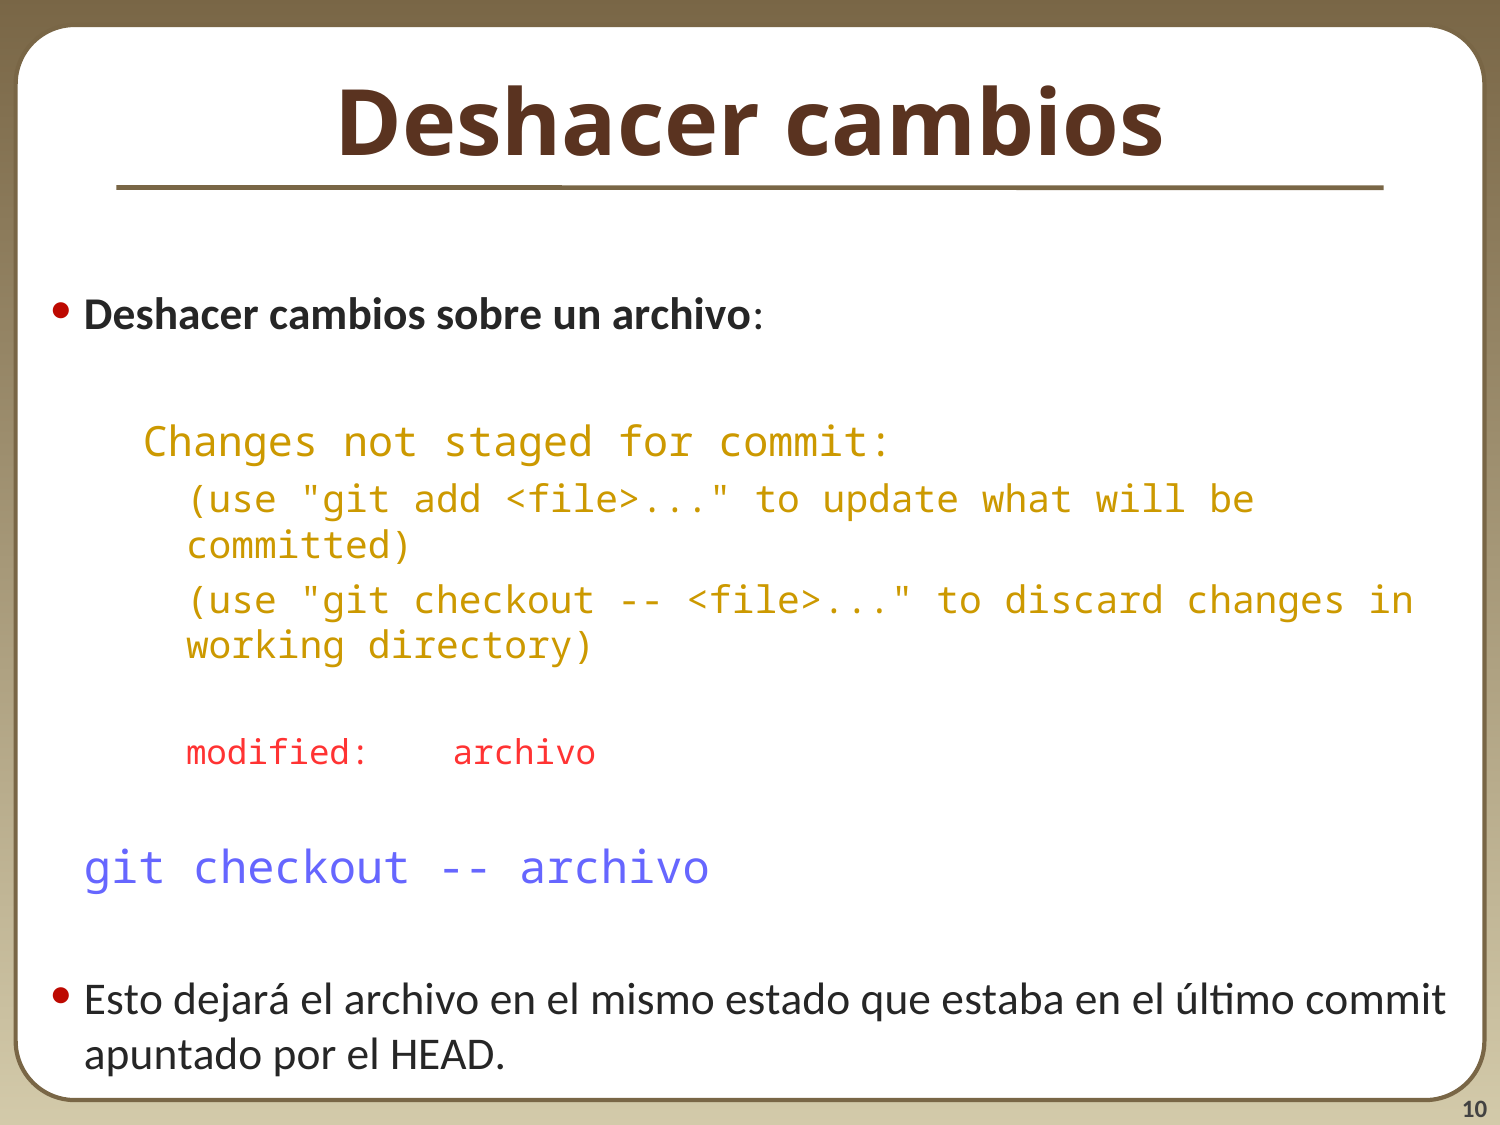

# Deshacer cambios
Deshacer cambios sobre un archivo:
Changes not staged for commit:
(use "git add <file>..." to update what will be committed)
(use "git checkout -- <file>..." to discard changes in working directory)
modified: archivo
git checkout -- archivo
Esto dejará el archivo en el mismo estado que estaba en el último commit apuntado por el HEAD.